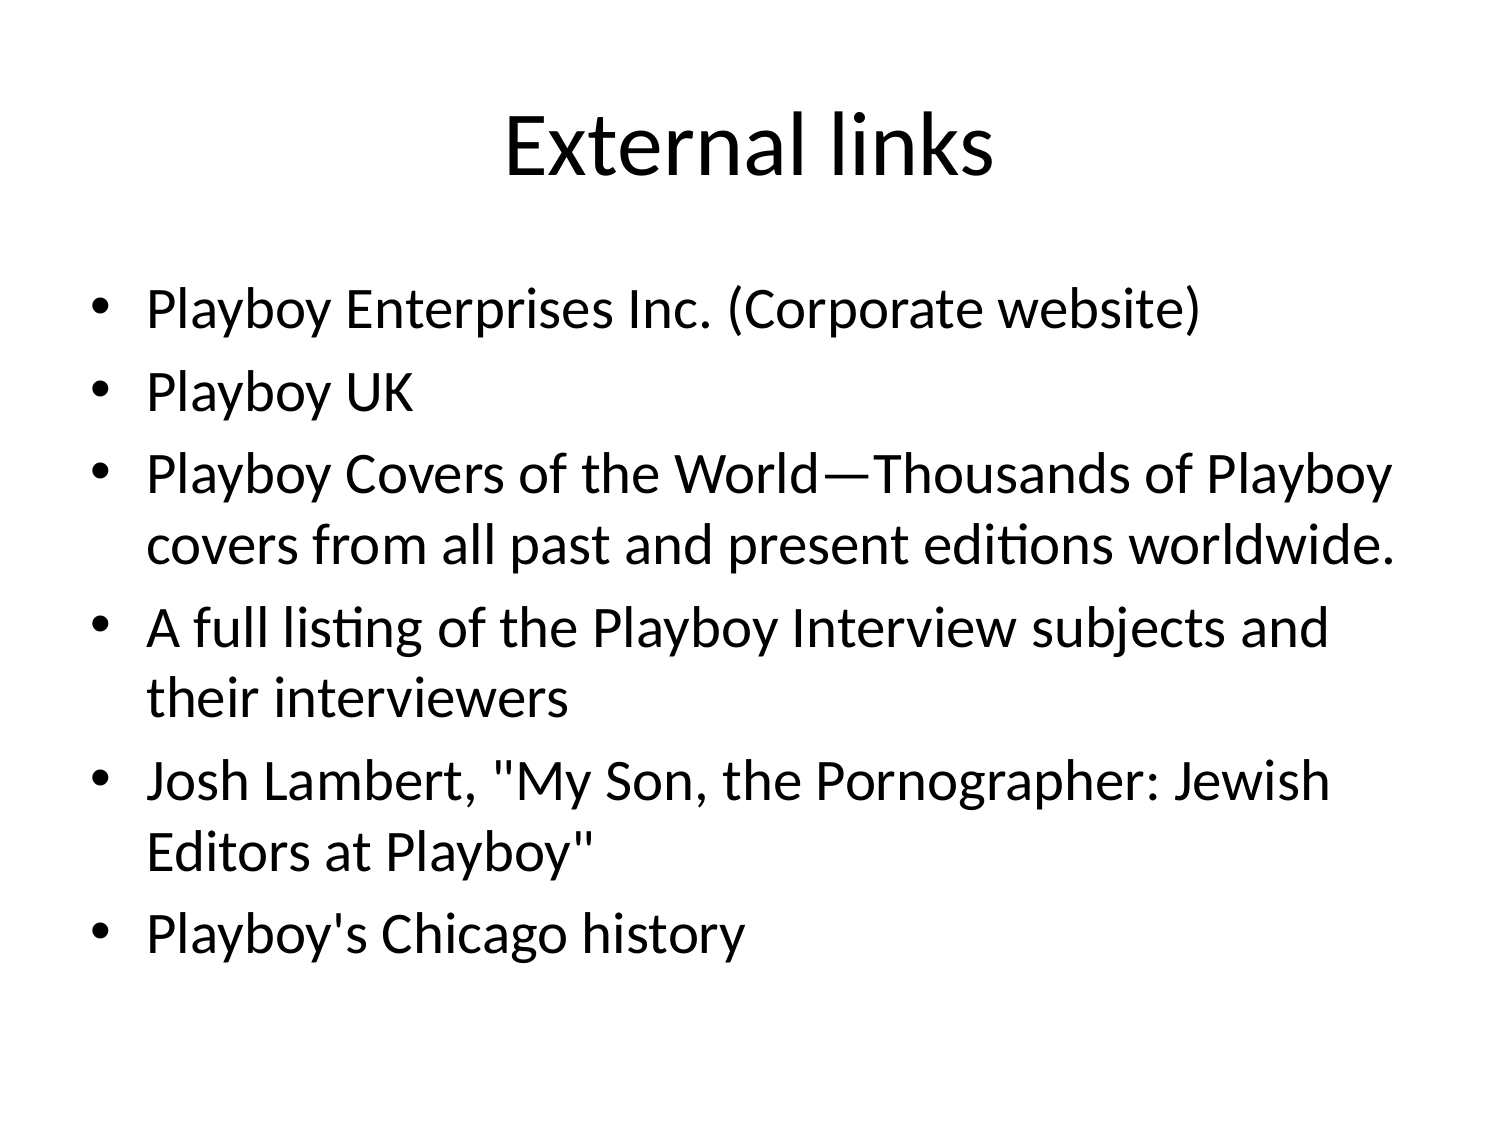

# External links
Playboy Enterprises Inc. (Corporate website)
Playboy UK
Playboy Covers of the World—Thousands of Playboy covers from all past and present editions worldwide.
A full listing of the Playboy Interview subjects and their interviewers
Josh Lambert, "My Son, the Pornographer: Jewish Editors at Playboy"
Playboy's Chicago history